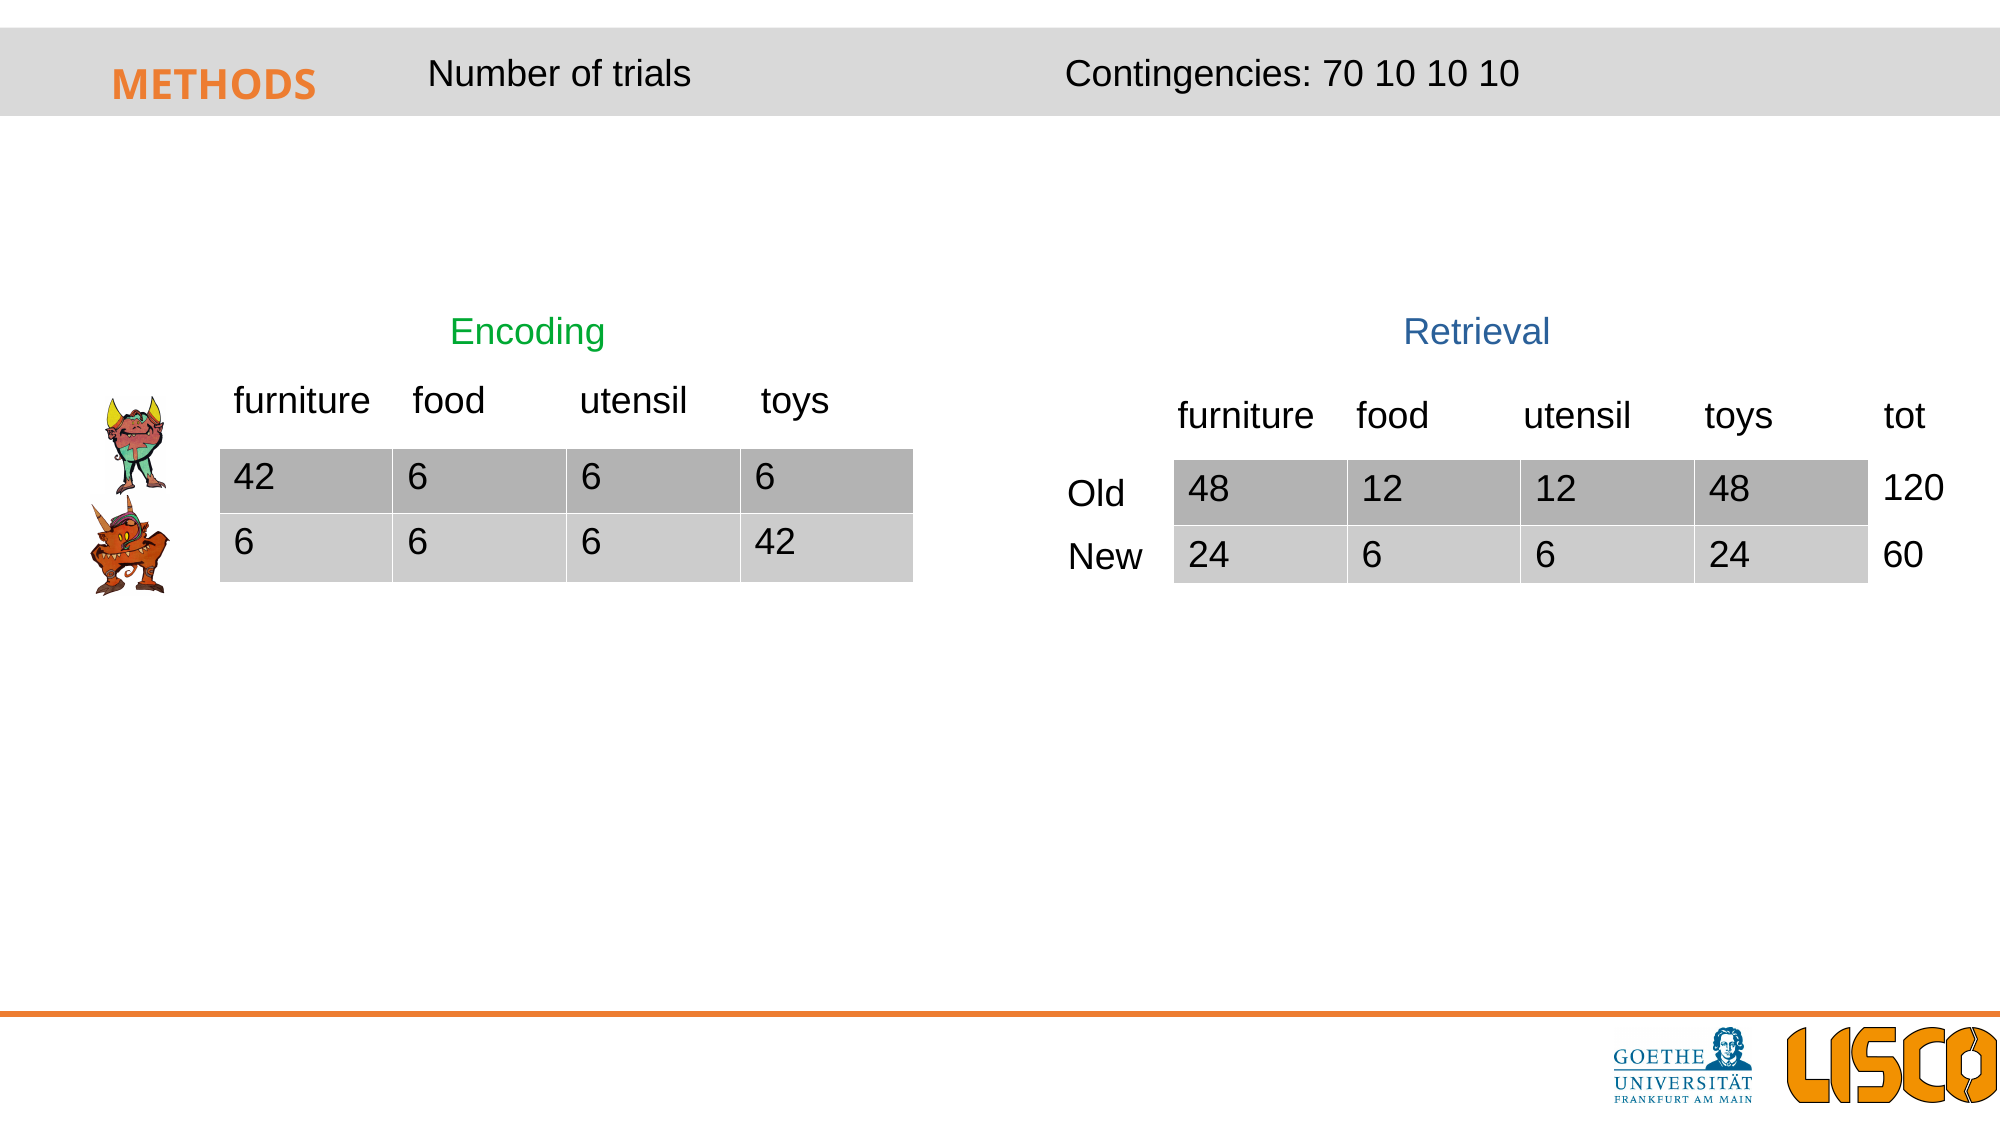

Number of trials
Contingencies: 70 10 10 10
METHODS
Encoding
Retrieval
furniture food utensil toys
furniture food utensil toys		 tot
| 42 | 6 | 6 | 6 |
| --- | --- | --- | --- |
| 6 | 6 | 6 | 42 |
| 48 | 12 | 12 | 48 |
| --- | --- | --- | --- |
| 24 | 6 | 6 | 24 |
120
Old
60
New